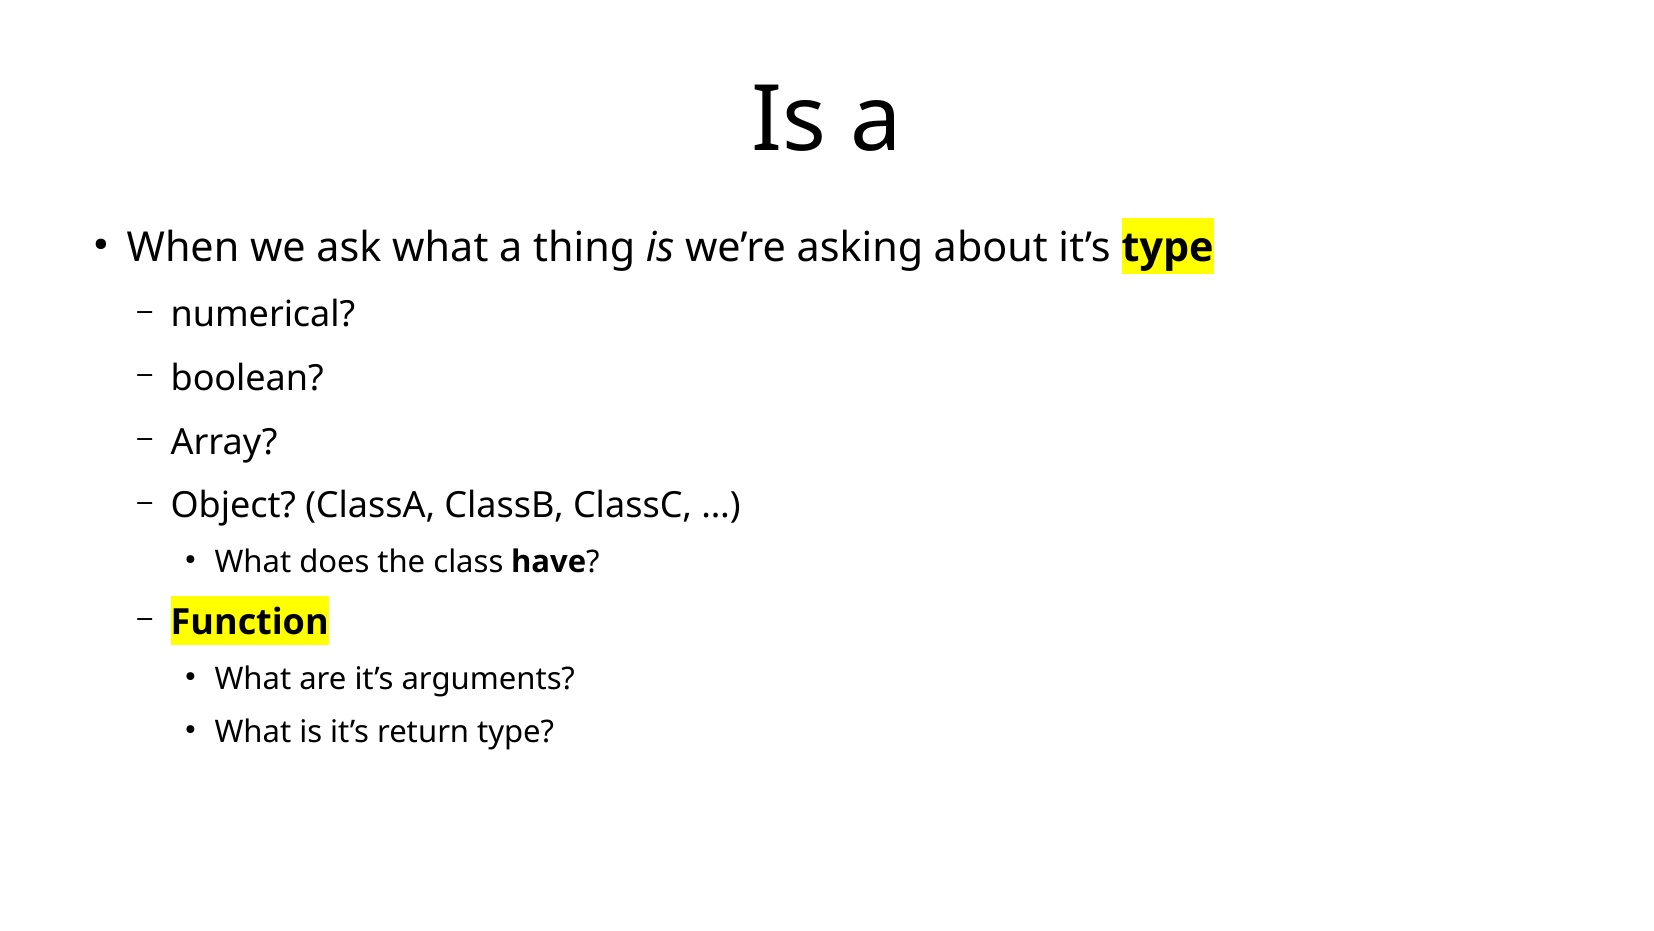

# Is a
When we ask what a thing is we’re asking about it’s type
numerical?
boolean?
Array?
Object? (ClassA, ClassB, ClassC, …)
What does the class have?
Function
What are it’s arguments?
What is it’s return type?